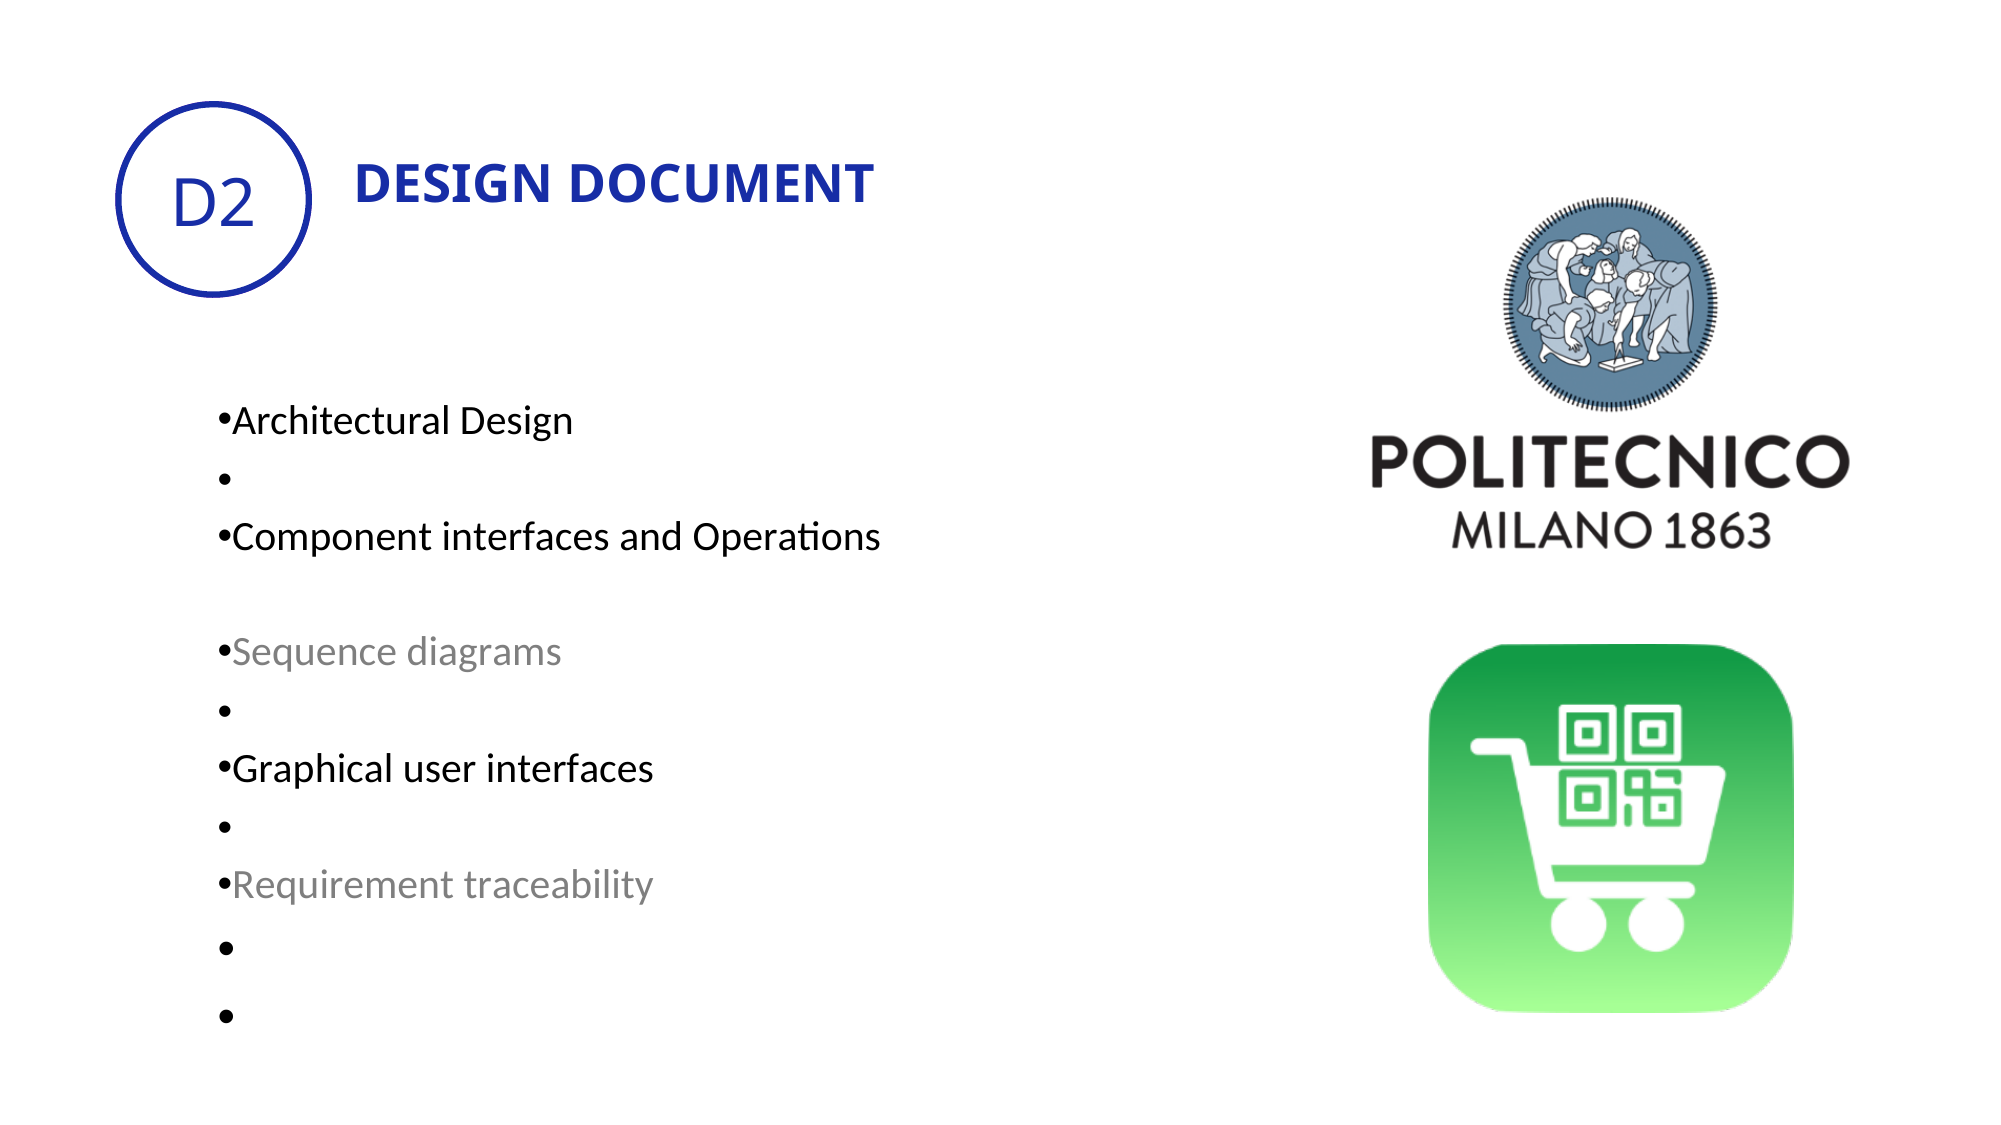

D1
D2
# DESIGN DOCUMENT
Architectural Design
Component interfaces and Operations
Sequence diagrams
Graphical user interfaces
Requirement traceability